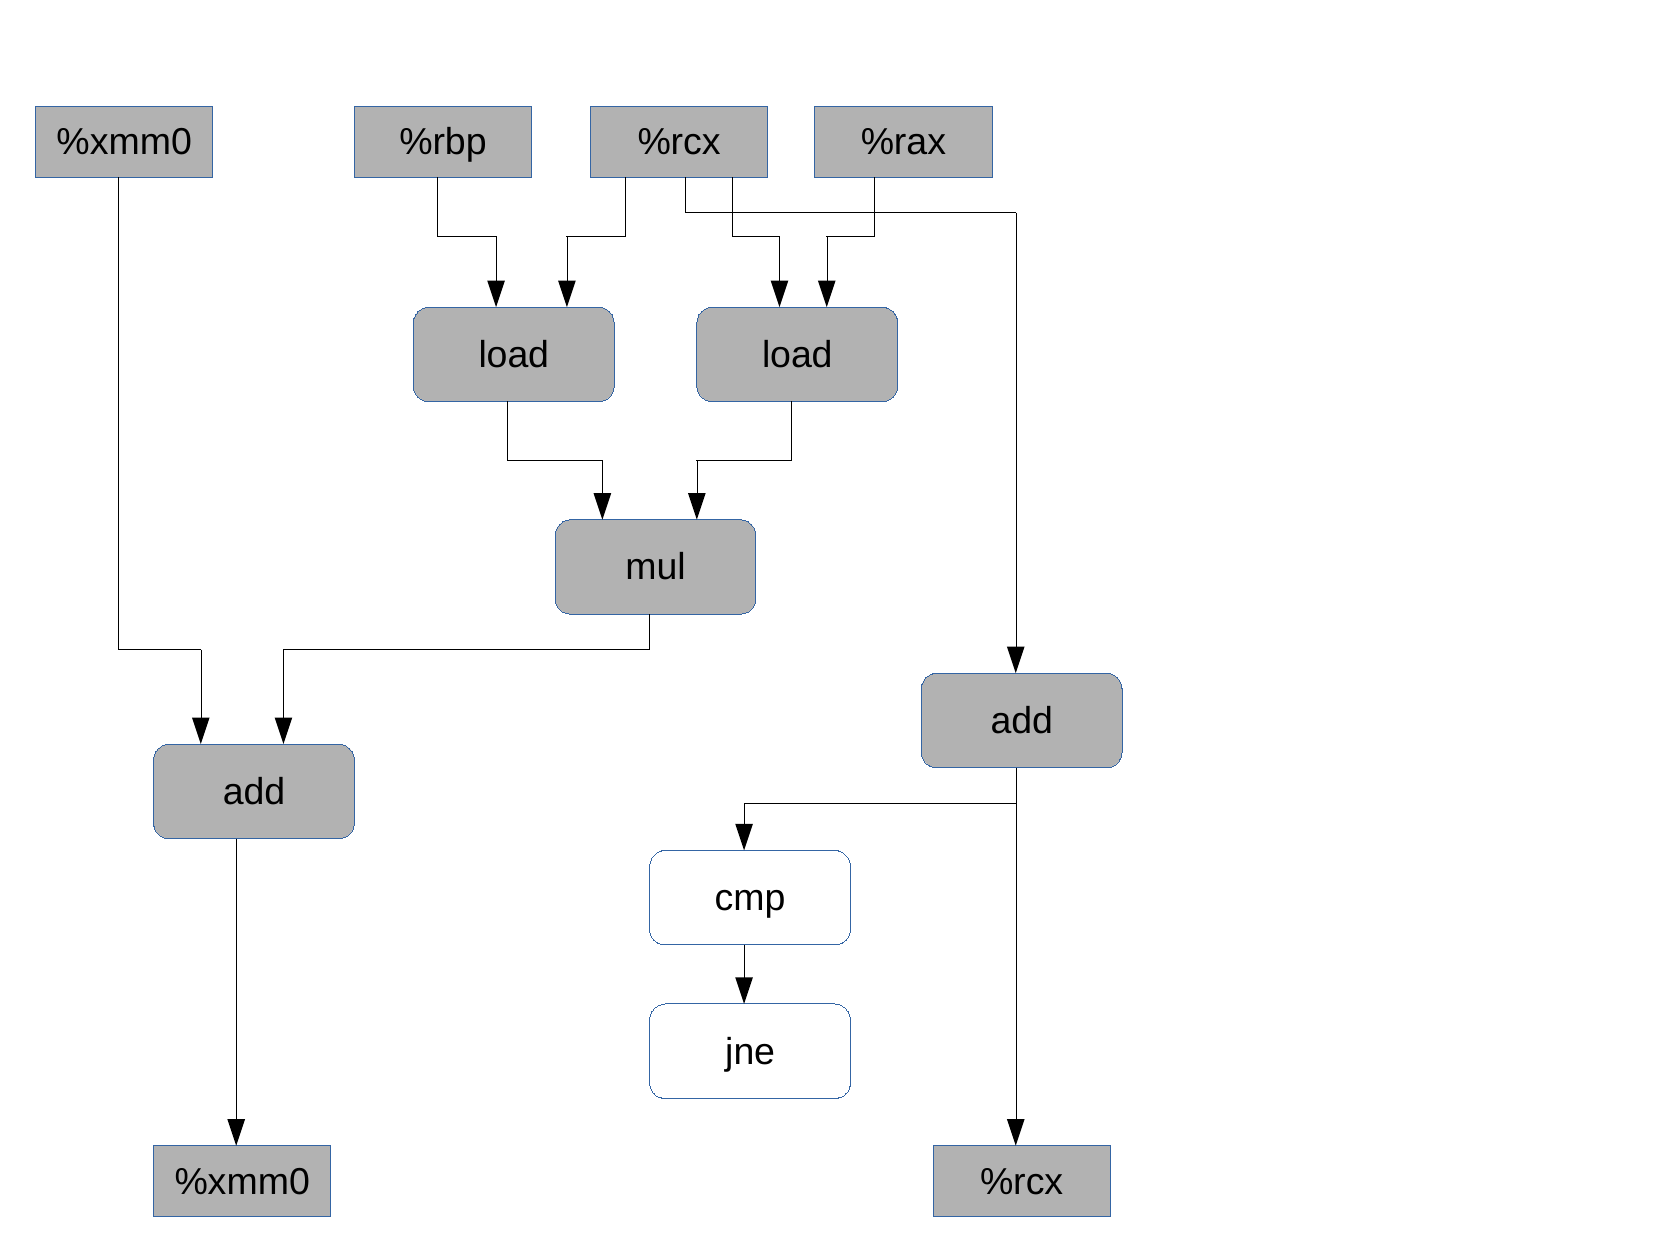

%xmm0
%rbp
%rcx
%rax
load
load
mul
add
add
cmp
jne
%xmm0
%rcx